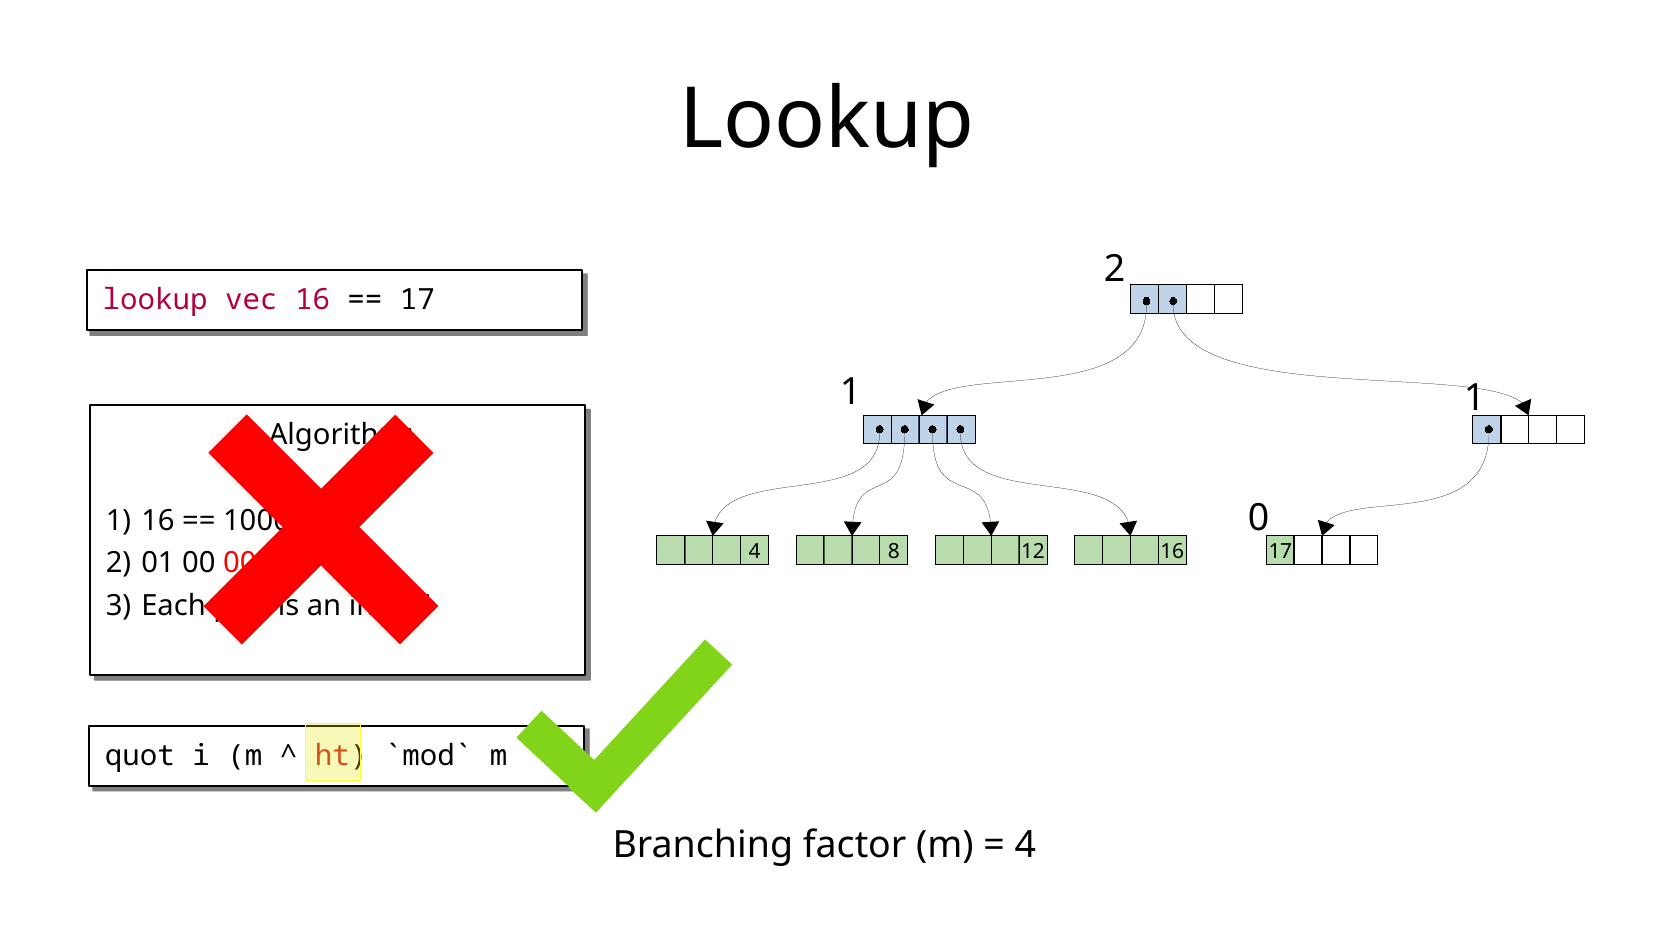

# Lookup
2
lookup vec 16 == 17
4
8
12
16
17
1
1
 Algorithm:
16 == 10000
01 00 00
Each part is an index!
0
quot i (m ^ ht) `mod` m
Branching factor (m) = 4